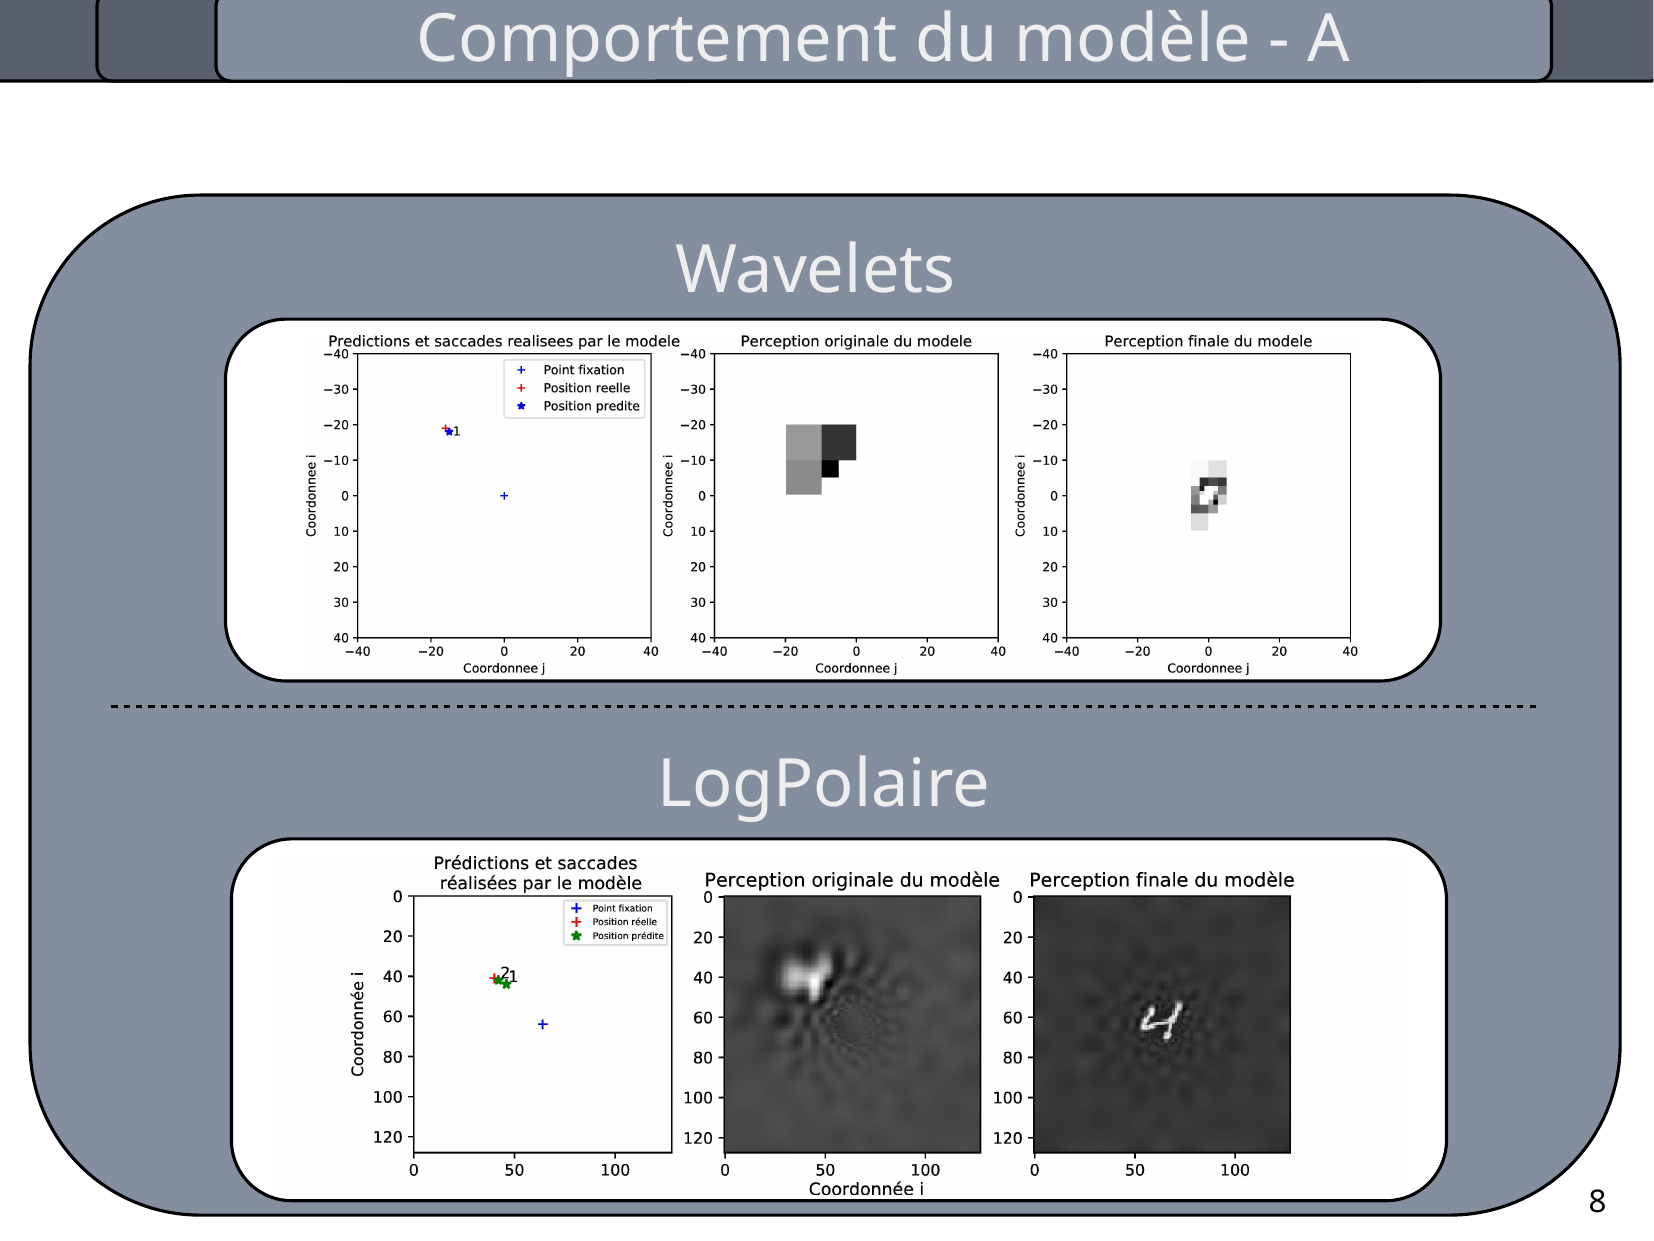

Vision
Implémentation
Comportement du modèle - A
Perspectives
Wavelets
LogPolaire
8